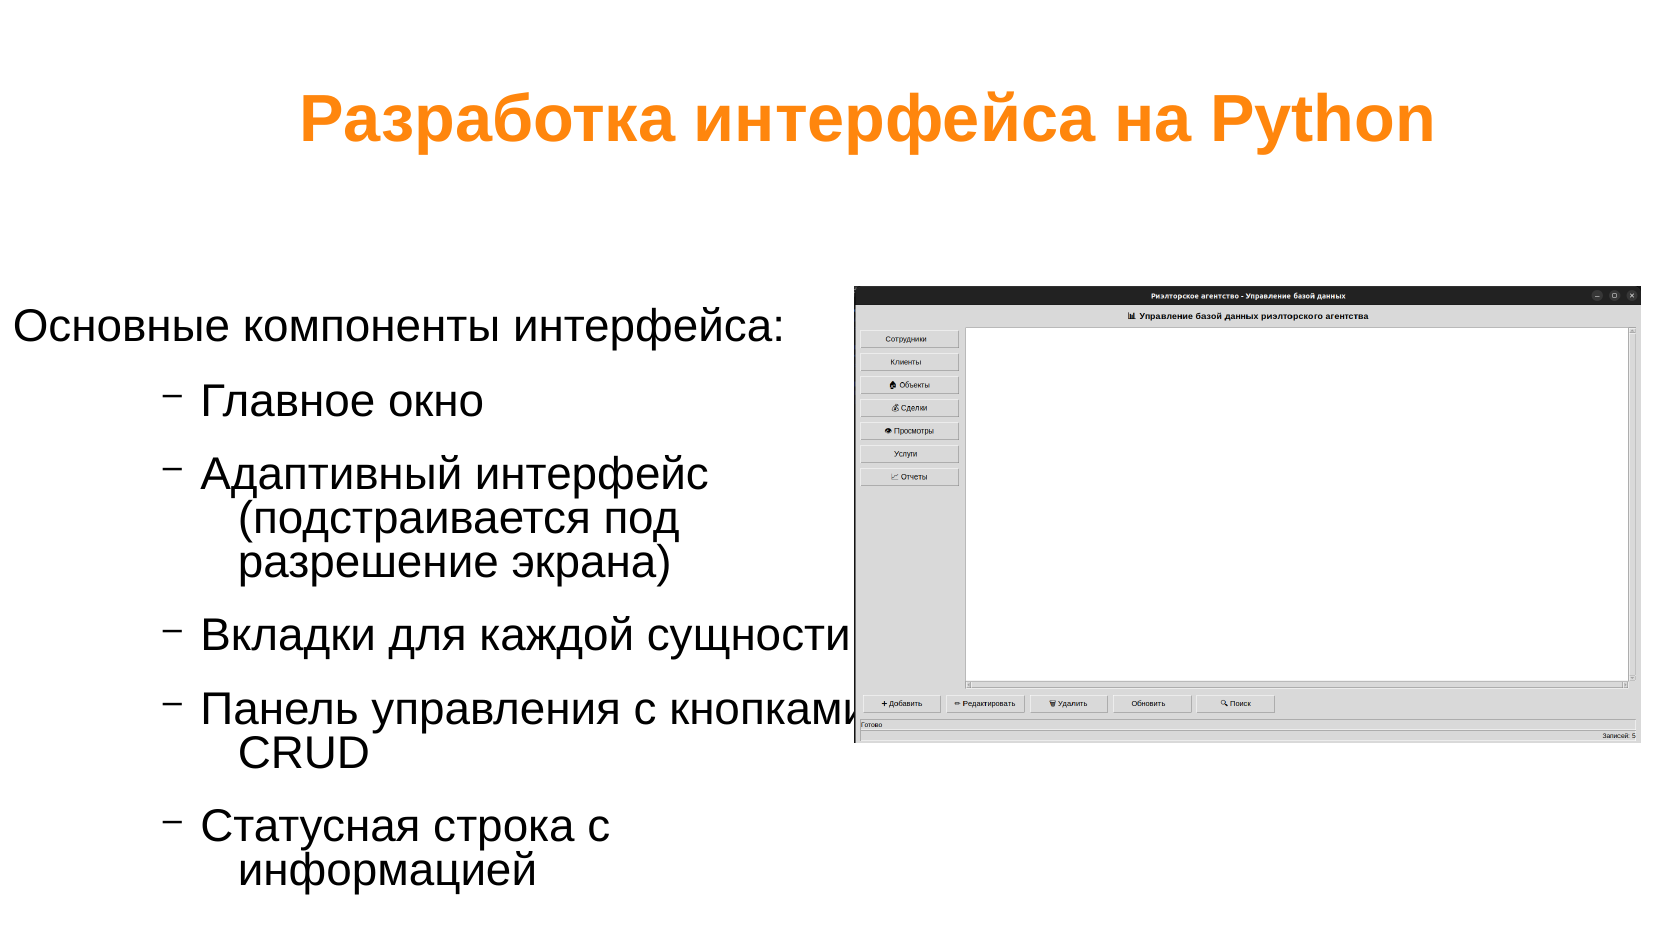

# Разработка интерфейса на Python
Основные компоненты интерфейса:
Главное окно
Адаптивный интерфейс (подстраивается под разрешение экрана)
Вкладки для каждой сущности
Панель управления с кнопками CRUD
Статусная строка с информацией